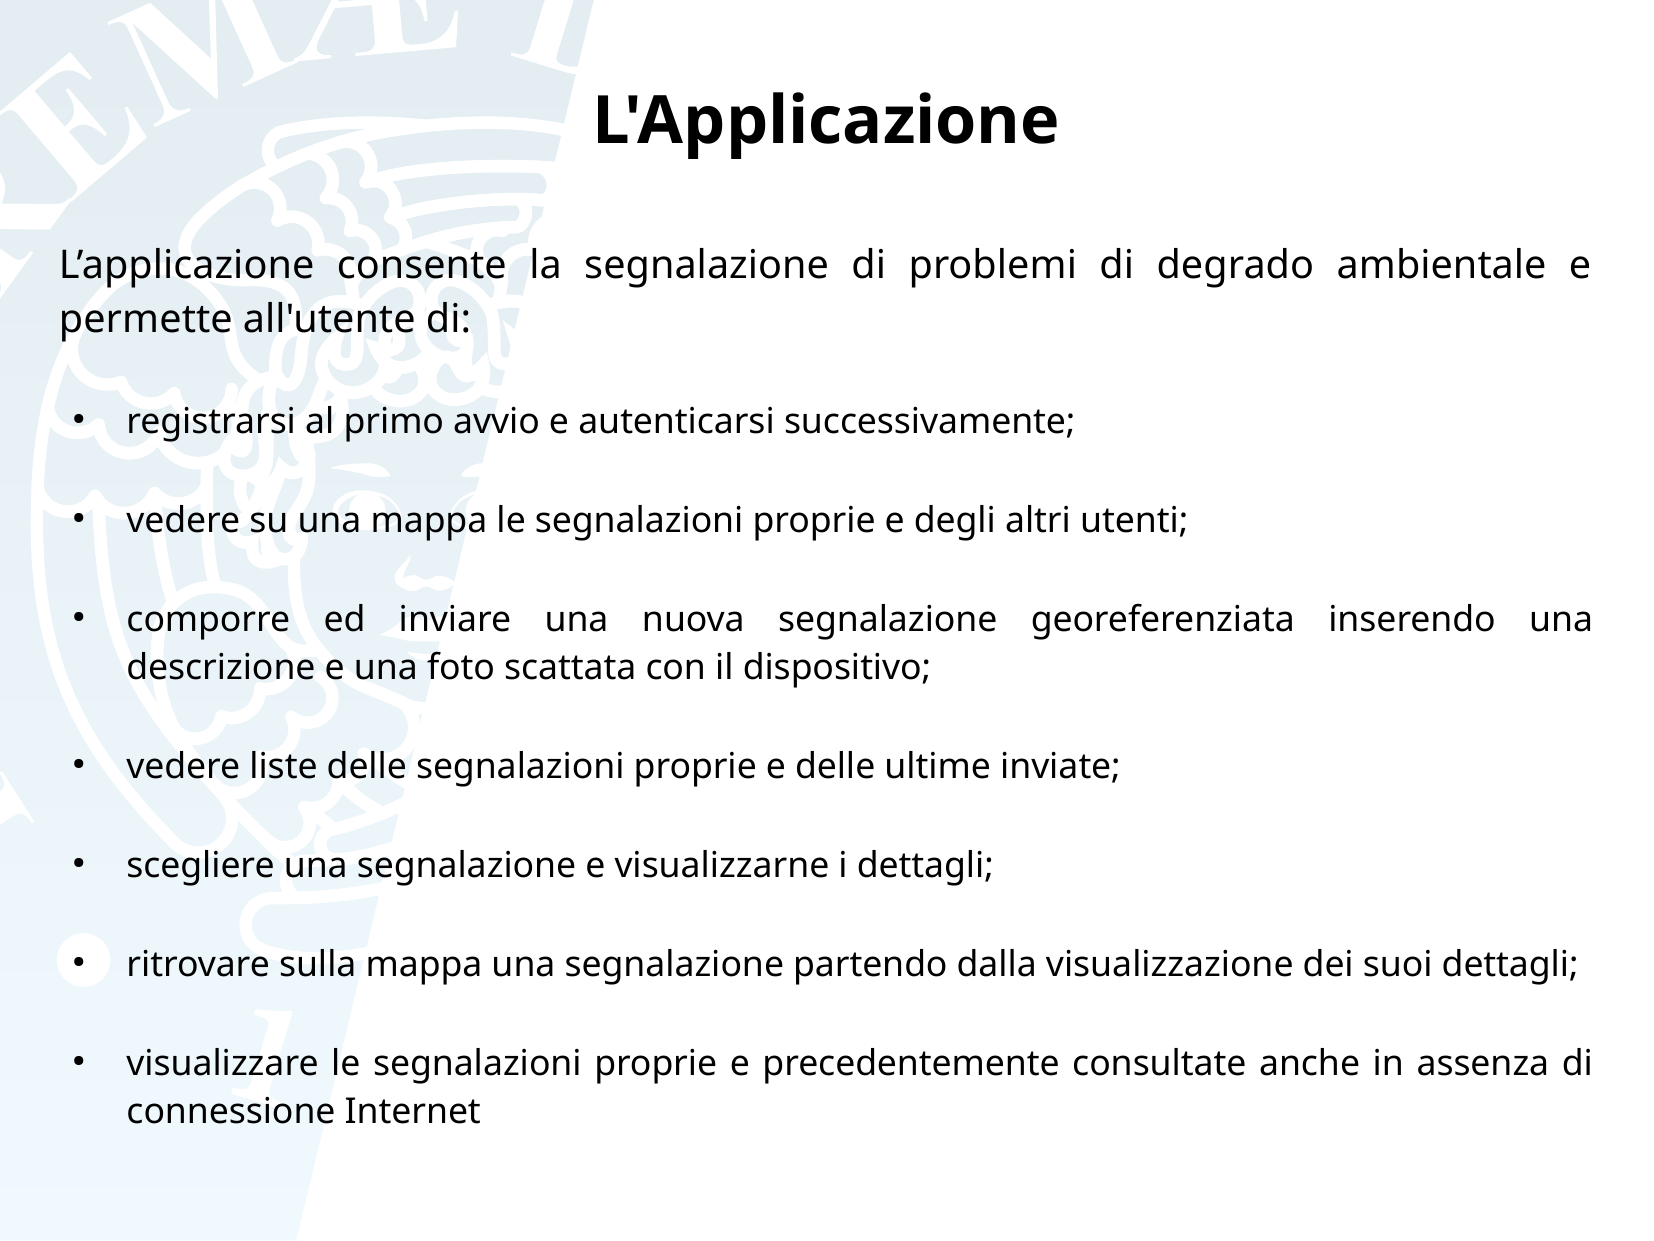

# L'Applicazione
L’applicazione consente la segnalazione di problemi di degrado ambientale e permette all'utente di:
registrarsi al primo avvio e autenticarsi successivamente;
vedere su una mappa le segnalazioni proprie e degli altri utenti;
comporre ed inviare una nuova segnalazione georeferenziata inserendo una descrizione e una foto scattata con il dispositivo;
vedere liste delle segnalazioni proprie e delle ultime inviate;
scegliere una segnalazione e visualizzarne i dettagli;
ritrovare sulla mappa una segnalazione partendo dalla visualizzazione dei suoi dettagli;
visualizzare le segnalazioni proprie e precedentemente consultate anche in assenza di connessione Internet